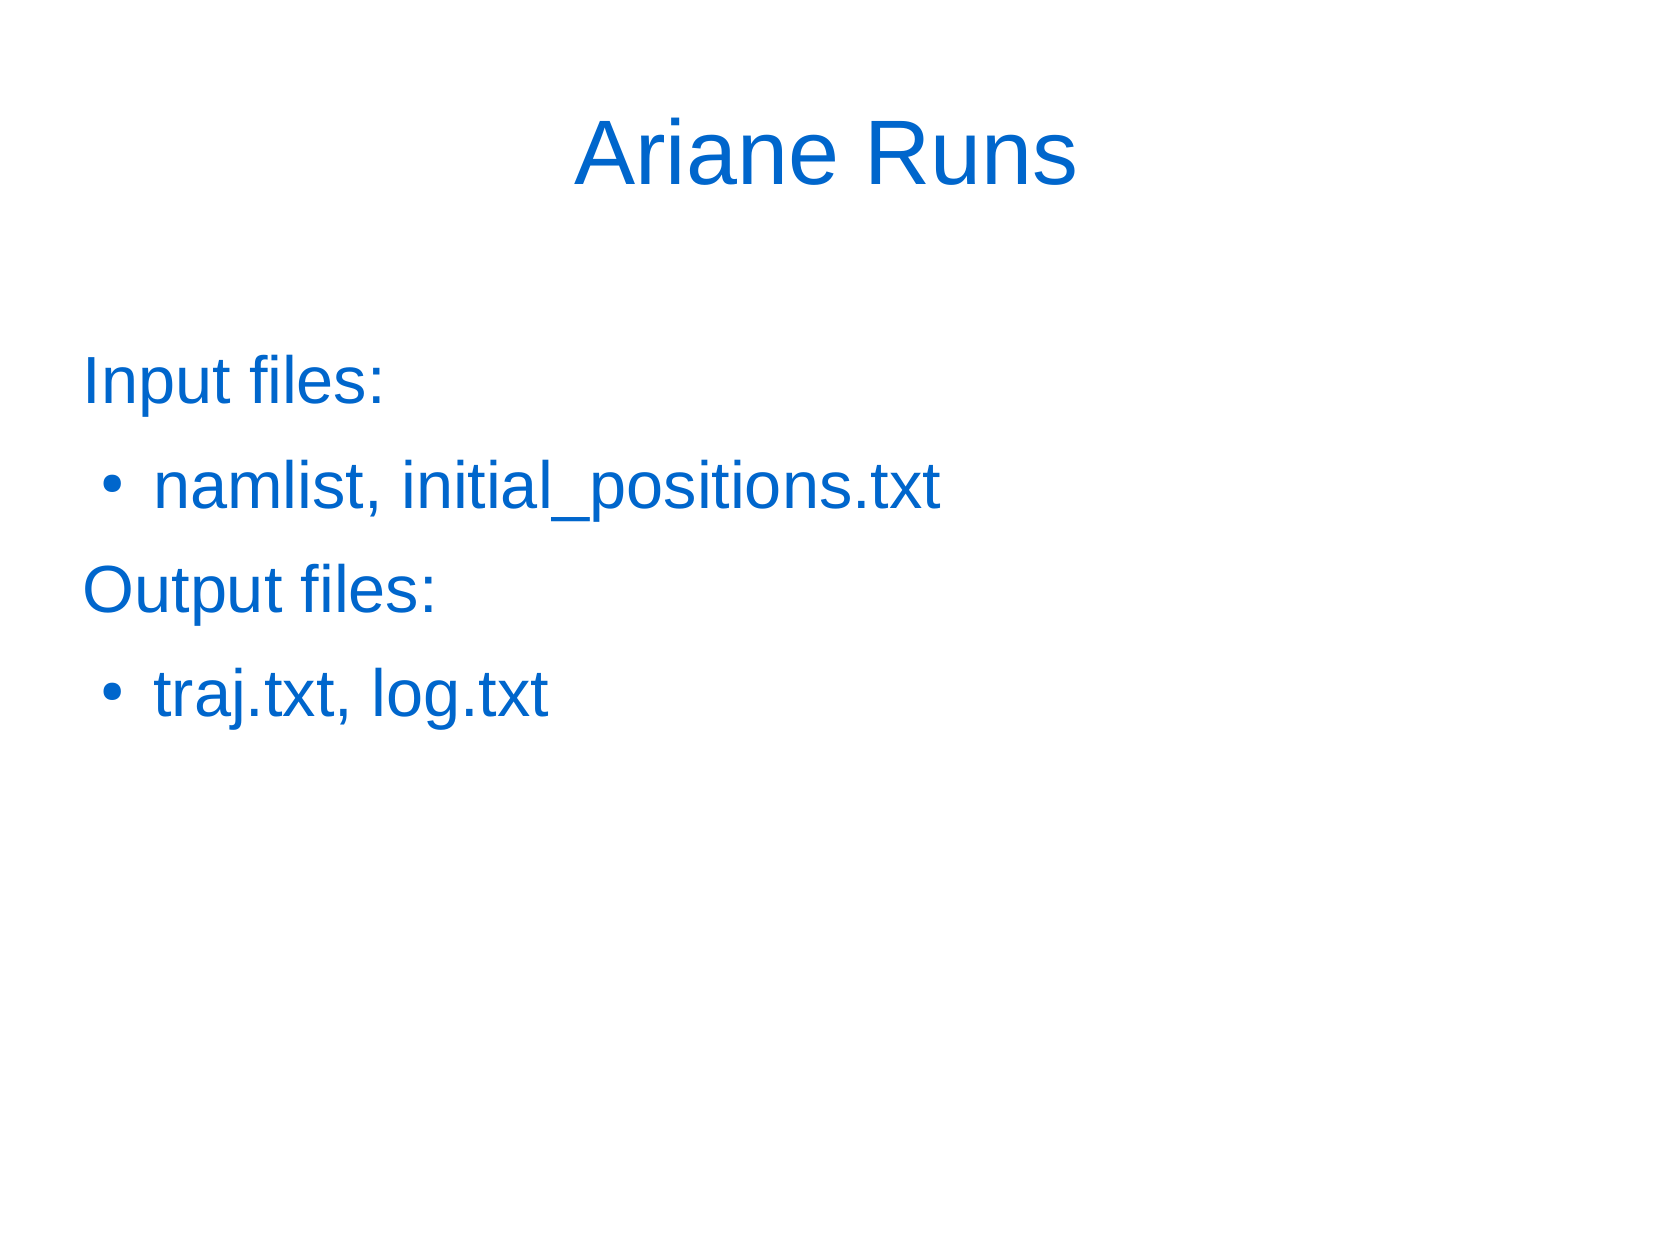

# Ariane Runs
Input files:
namlist, initial_positions.txt
Output files:
traj.txt, log.txt